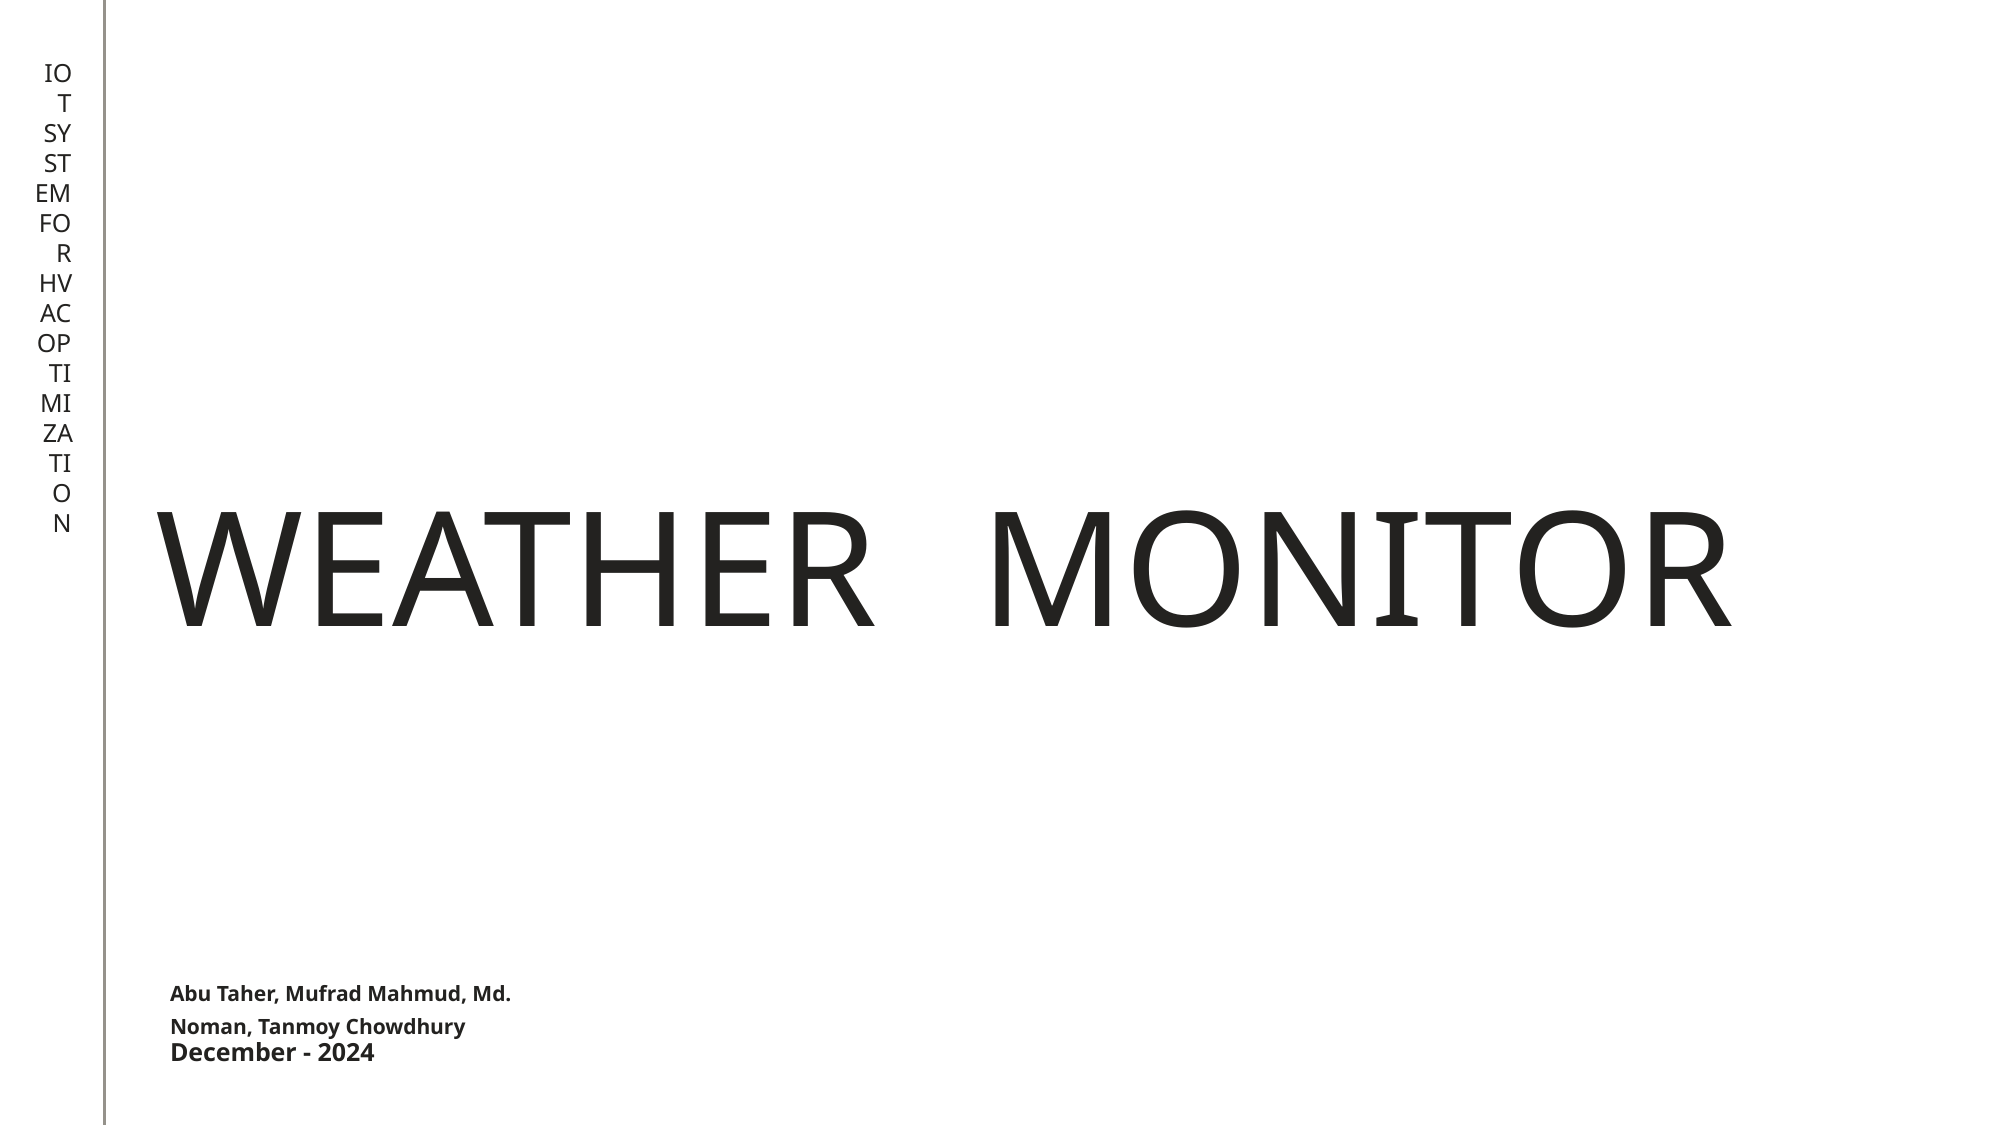

IOT SYSTEM FOR HVAC OPTIMIZATION
# WEATHER 	MONITOR
December - 2024
Abu Taher, Mufrad Mahmud, Md. Noman, Tanmoy Chowdhury